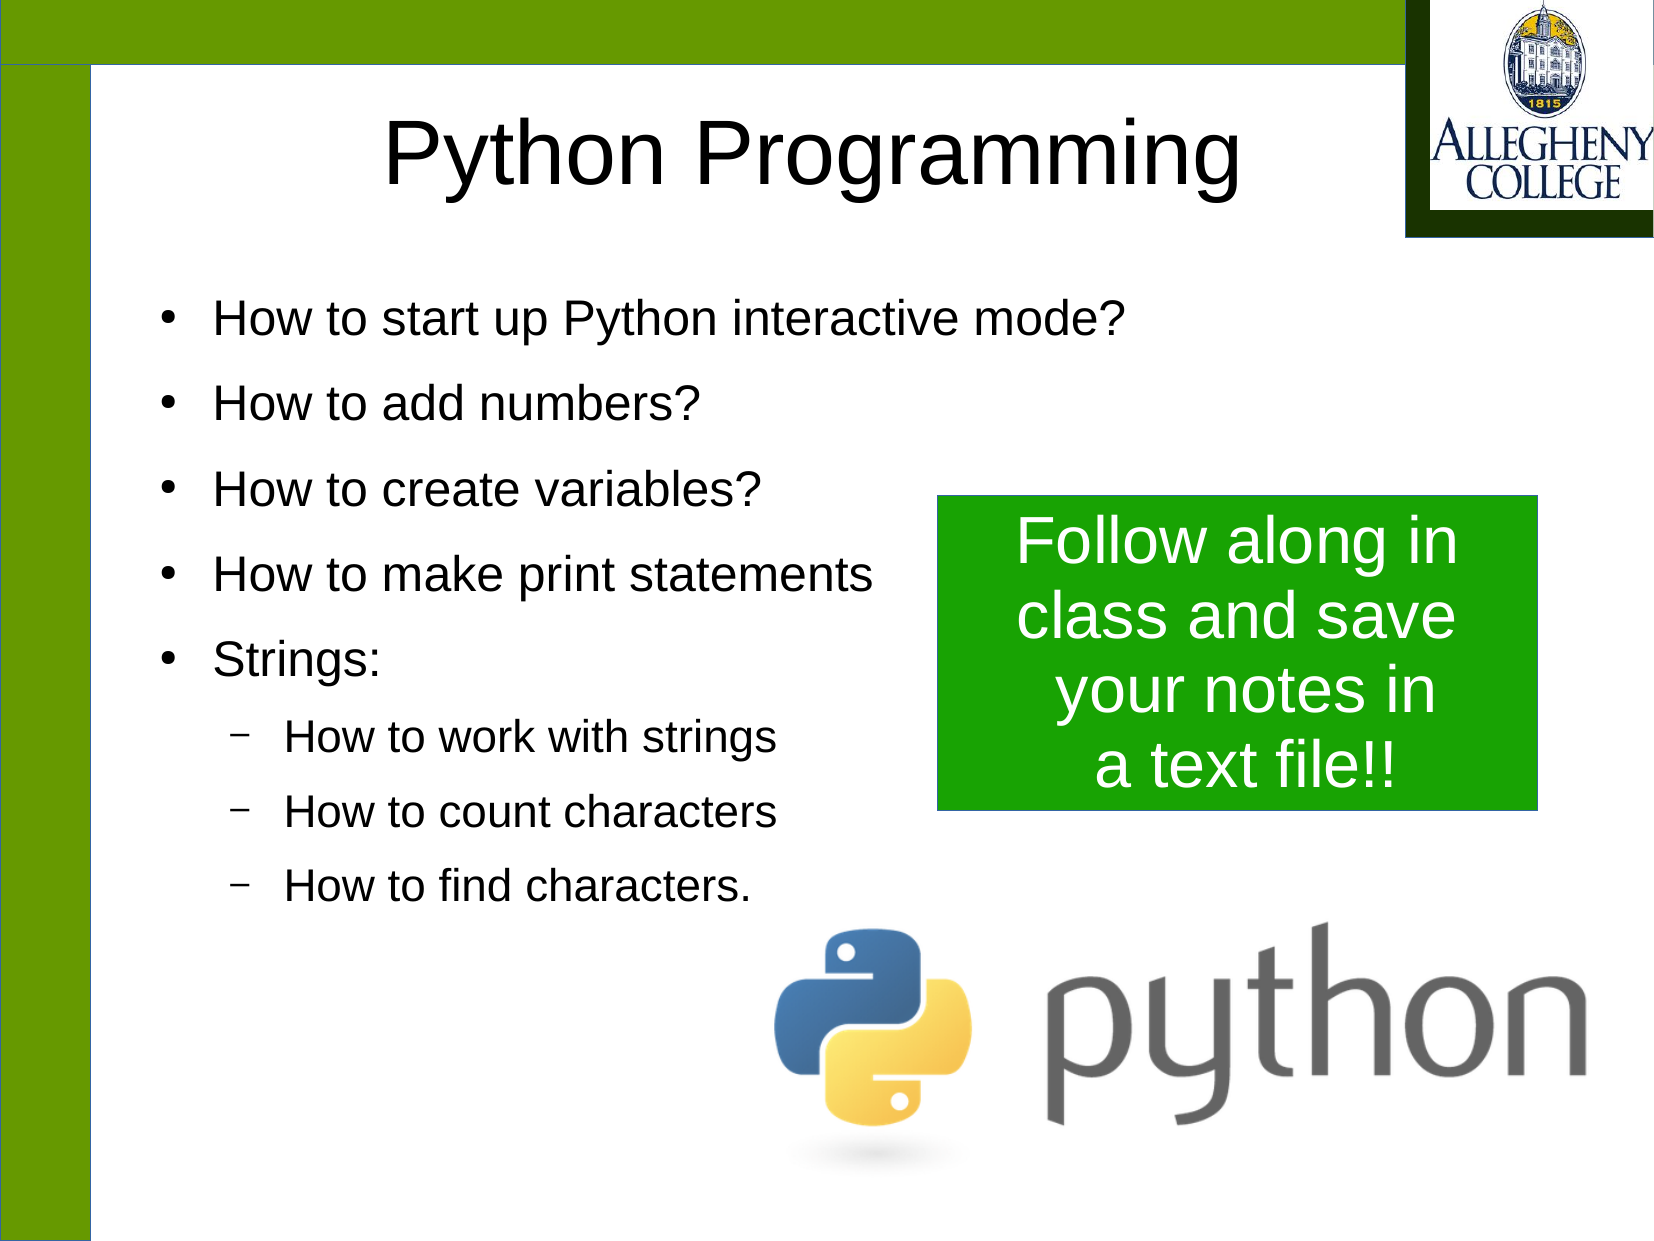

# Python Programming
How to start up Python interactive mode?
How to add numbers?
How to create variables?
How to make print statements
Strings:
How to work with strings
How to count characters
How to find characters.
Follow along in
class and save
 your notes in
 a text file!!
Follow along and Save your notes in a text file.